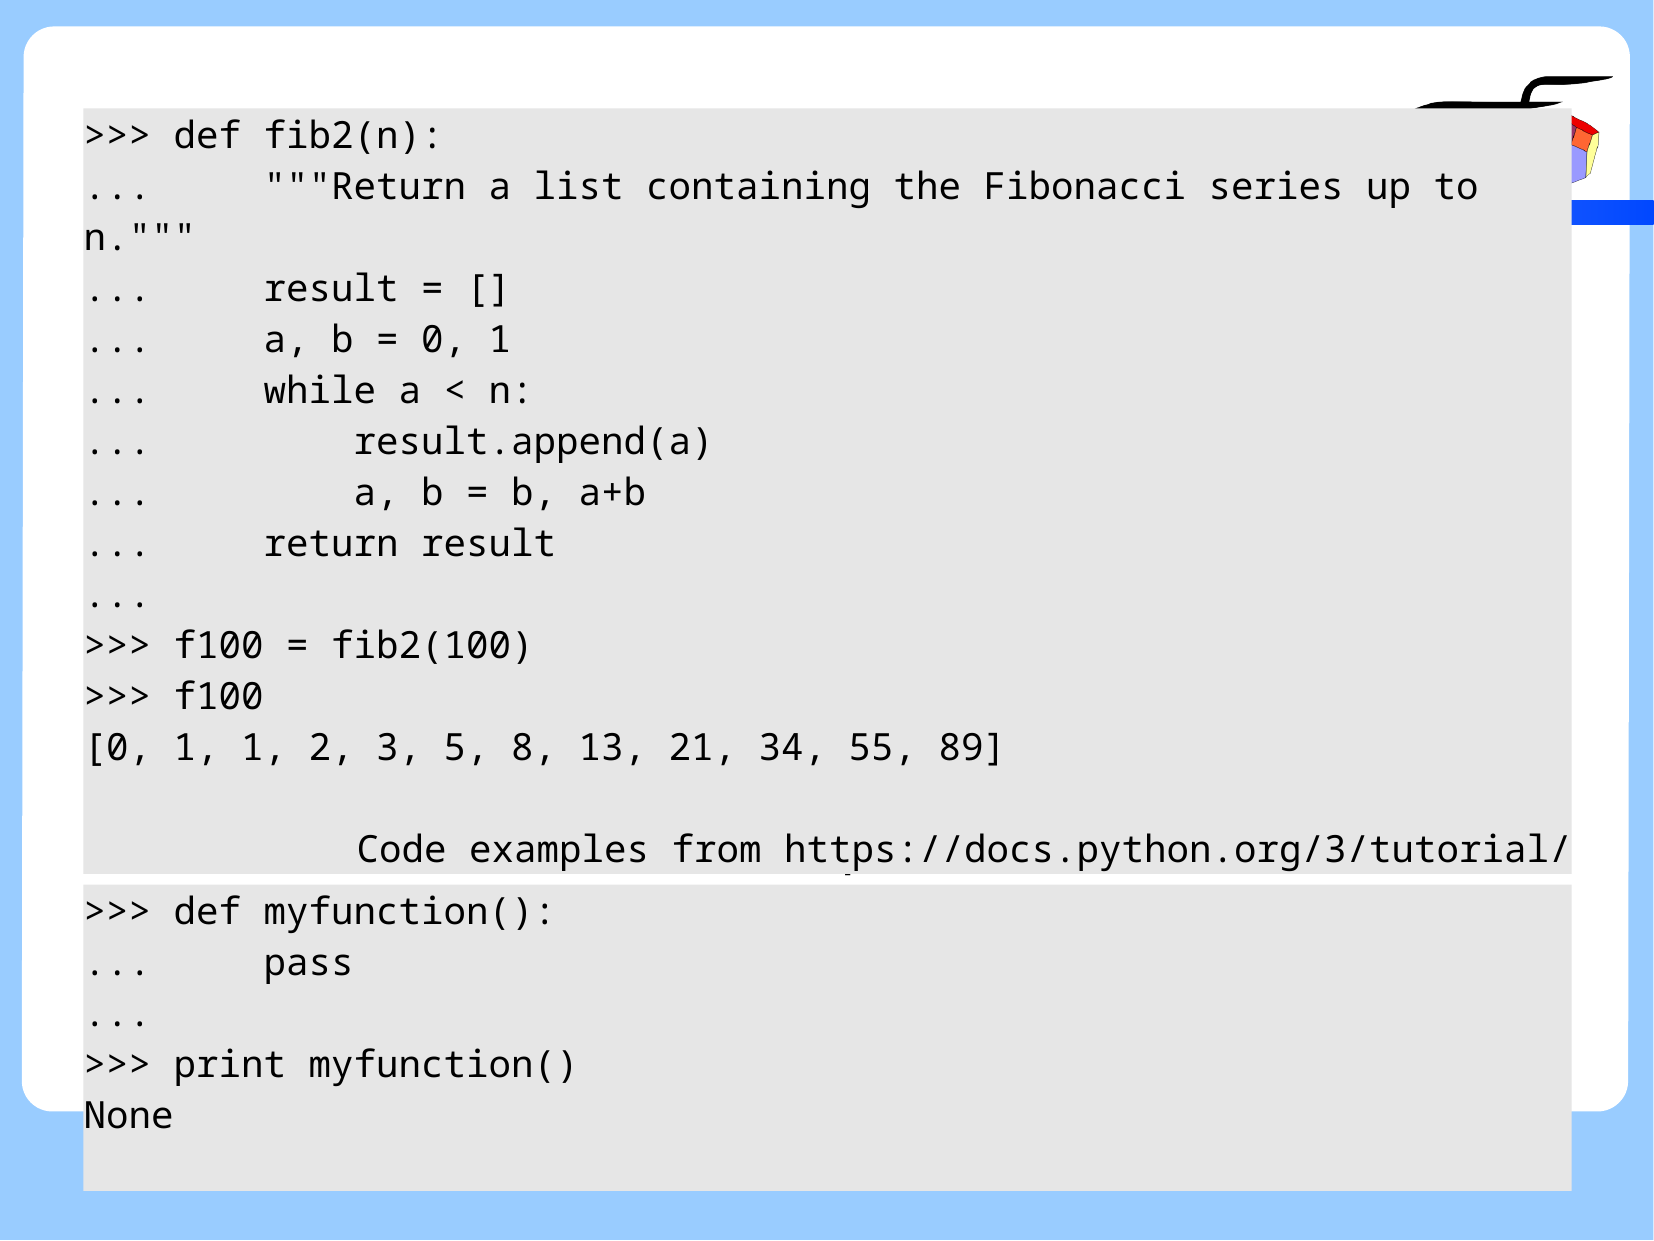

# The 'return' statement on functions
>>> def fib2(n):
... """Return a list containing the Fibonacci series up to n."""
... result = []
... a, b = 0, 1
... while a < n:
... result.append(a)
... a, b = b, a+b
... return result
...
>>> f100 = fib2(100)
>>> f100
[0, 1, 1, 2, 3, 5, 8, 13, 21, 34, 55, 89]
Code examples from https://docs.python.org/3/tutorial/
If no return statement is present, it returns 'None'
>>> def myfunction():
... pass
...
>>> print myfunction()
None